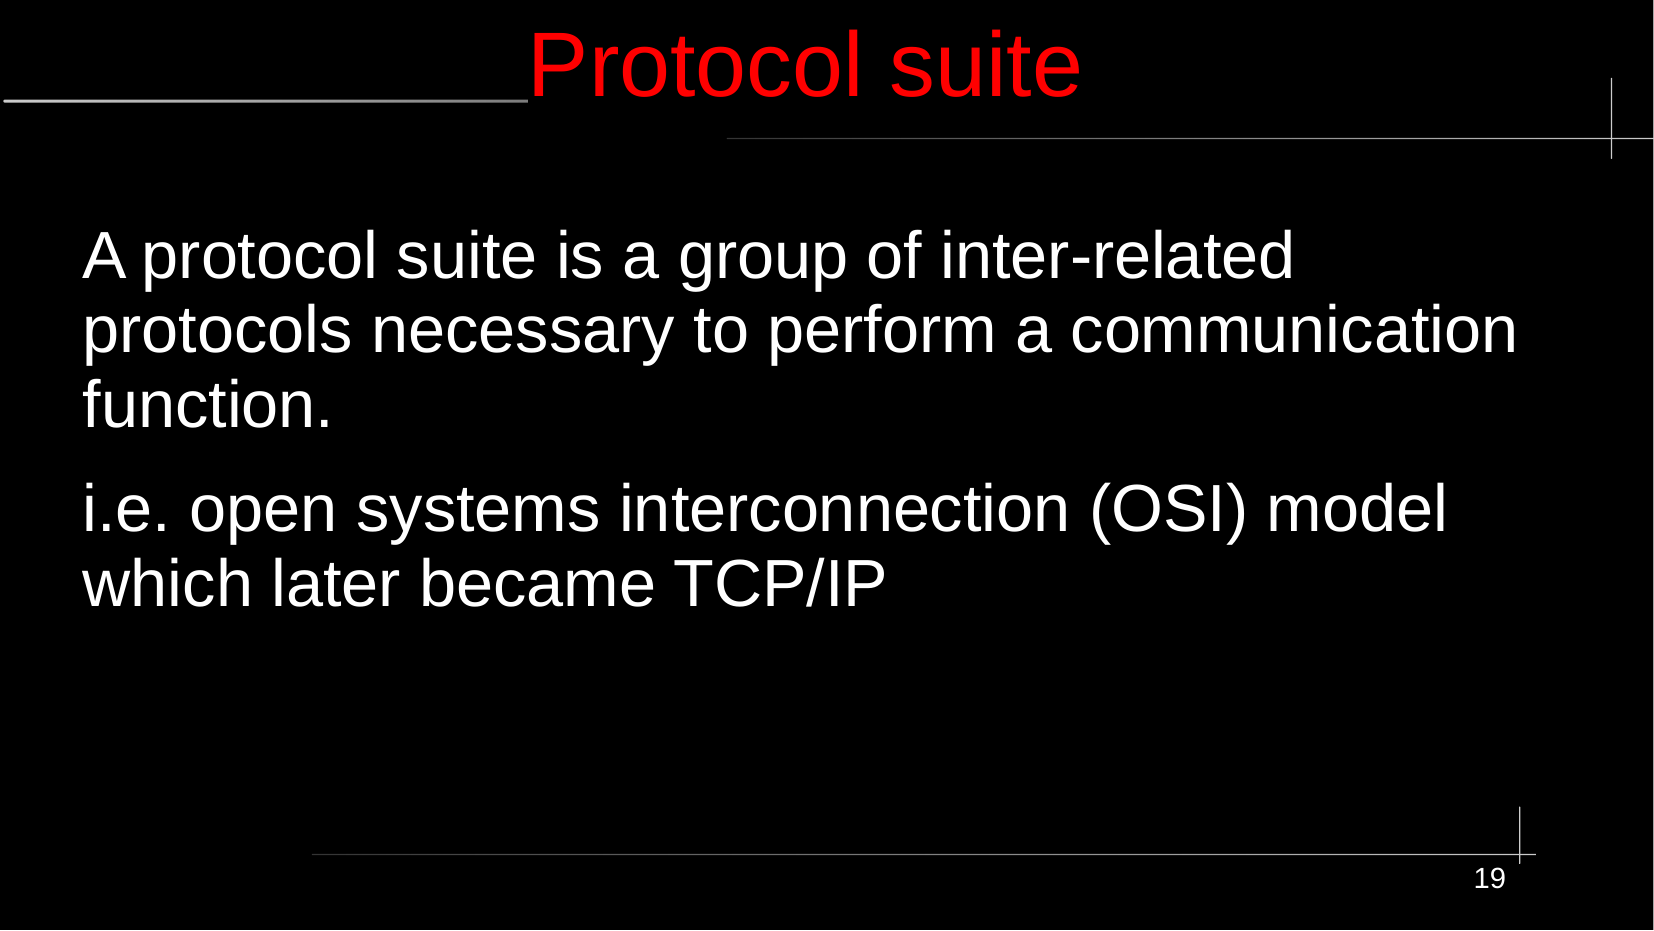

# Protocol suite
A protocol suite is a group of inter-related protocols necessary to perform a communication function.
i.e. open systems interconnection (OSI) model which later became TCP/IP
19